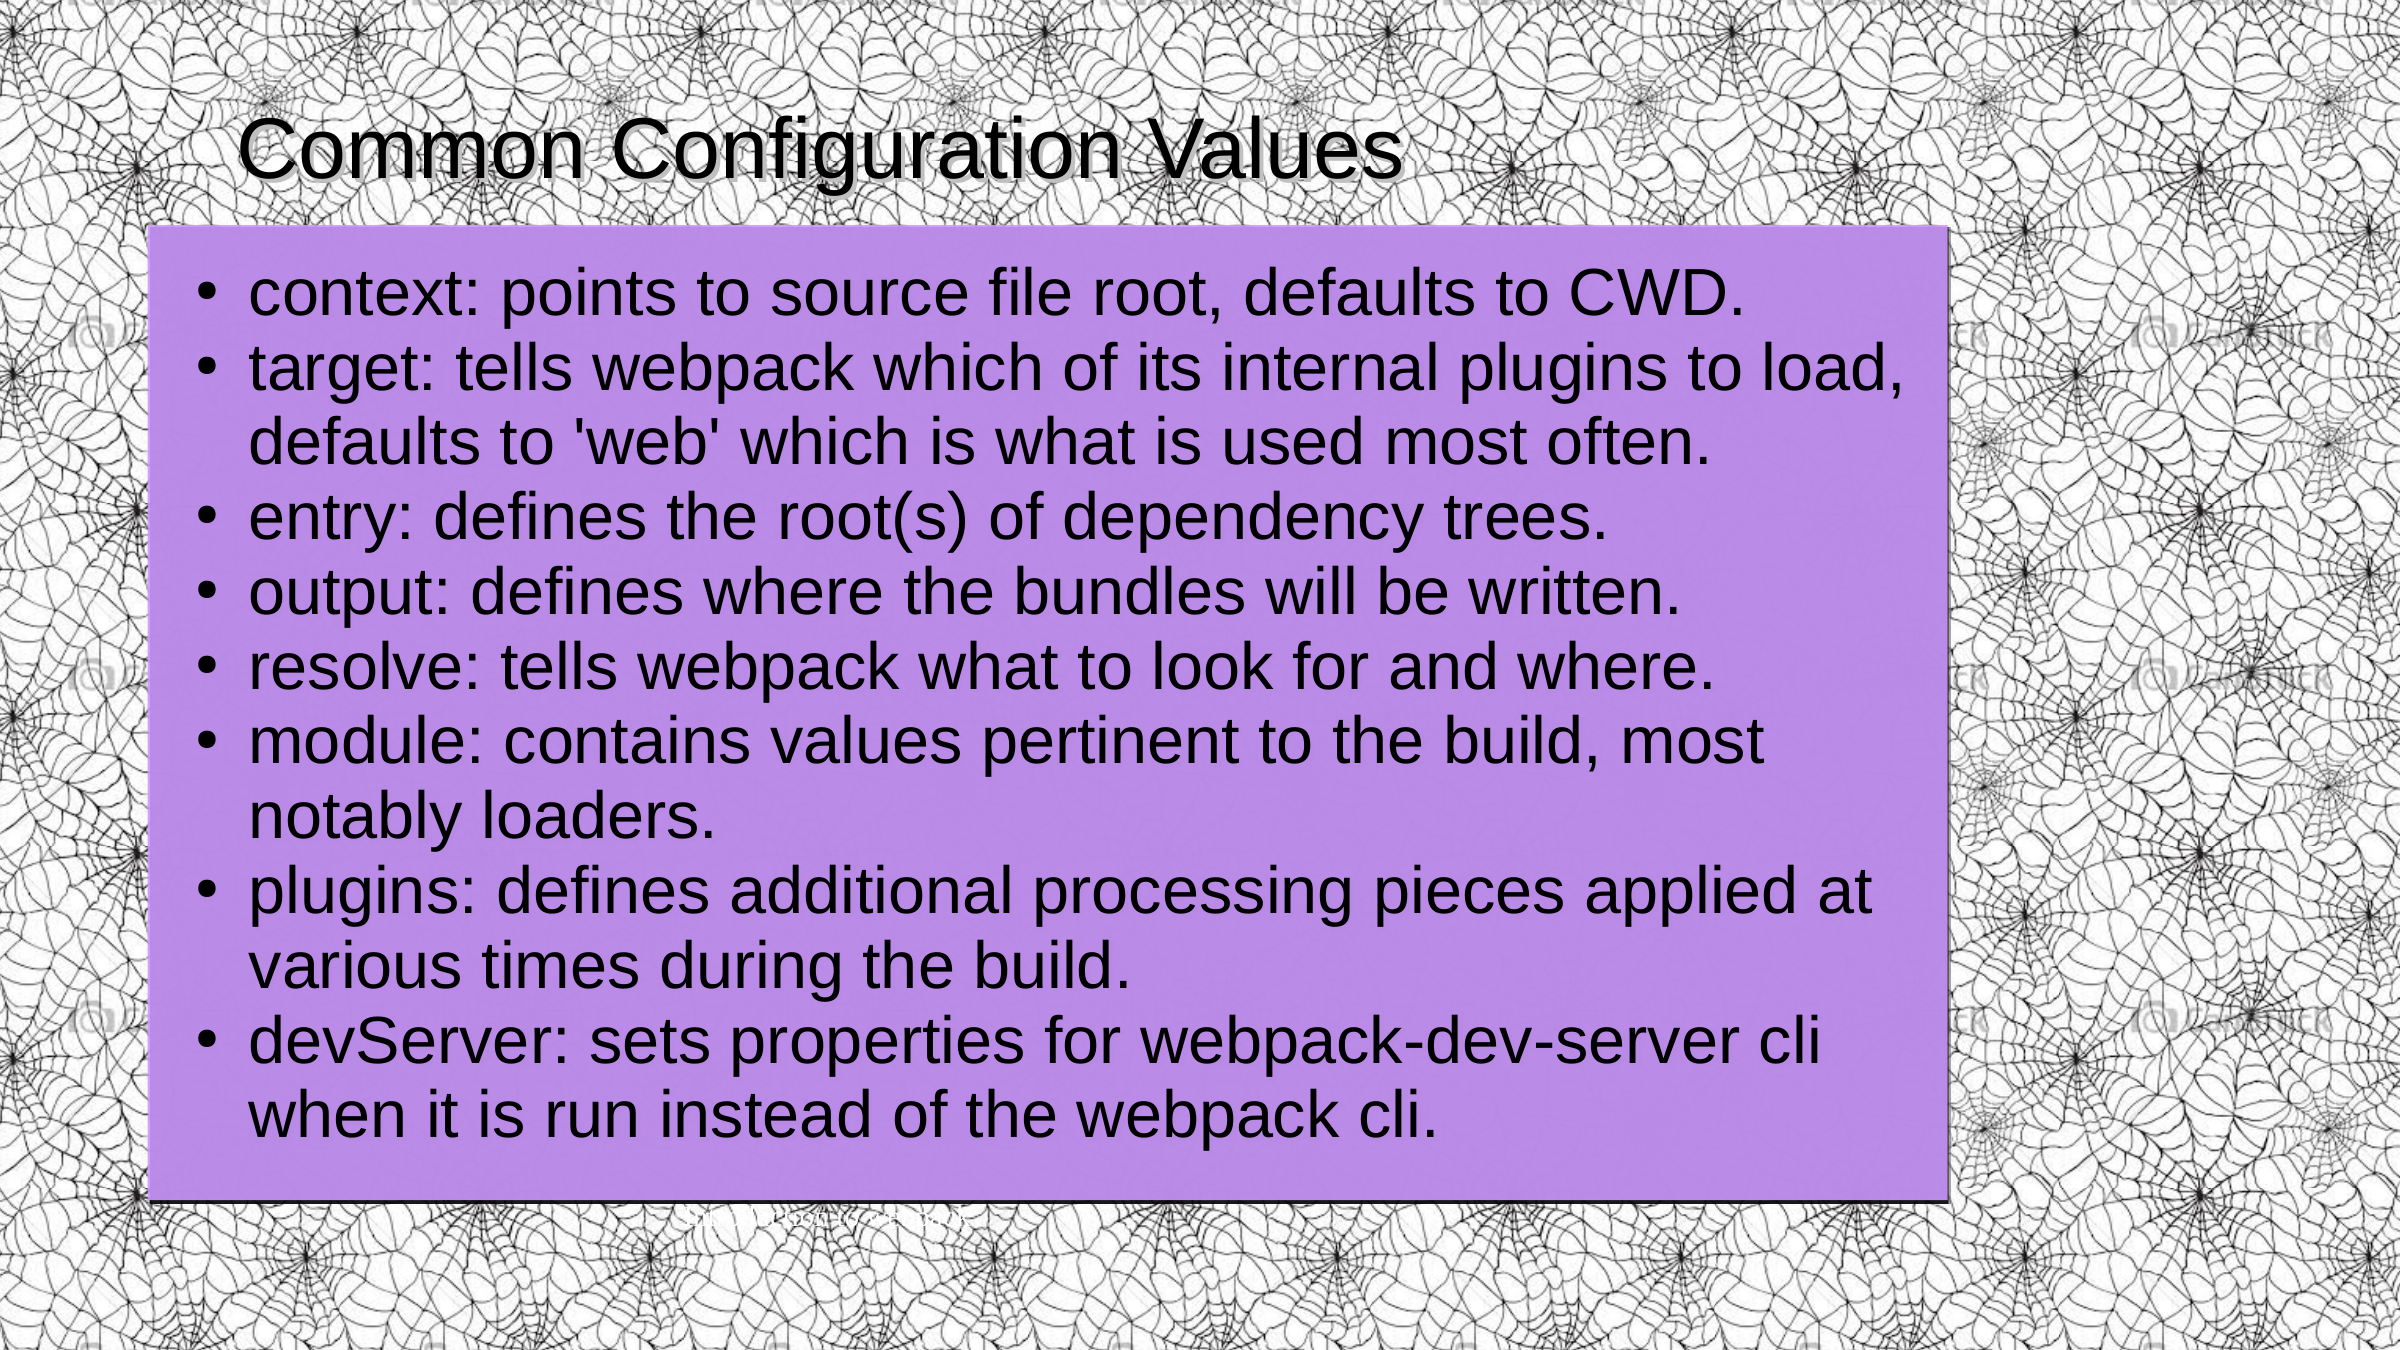

# Common Configuration Values
context: points to source file root, defaults to CWD.
target: tells webpack which of its internal plugins to load, defaults to 'web' which is what is used most often.
entry: defines the root(s) of dependency trees.
output: defines where the bundles will be written.
resolve: tells webpack what to look for and where.
module: contains values pertinent to the build, most notably loaders.
plugins: defines additional processing pieces applied at various times during the build.
devServer: sets properties for webpack-dev-server cli when it is run instead of the webpack cli.